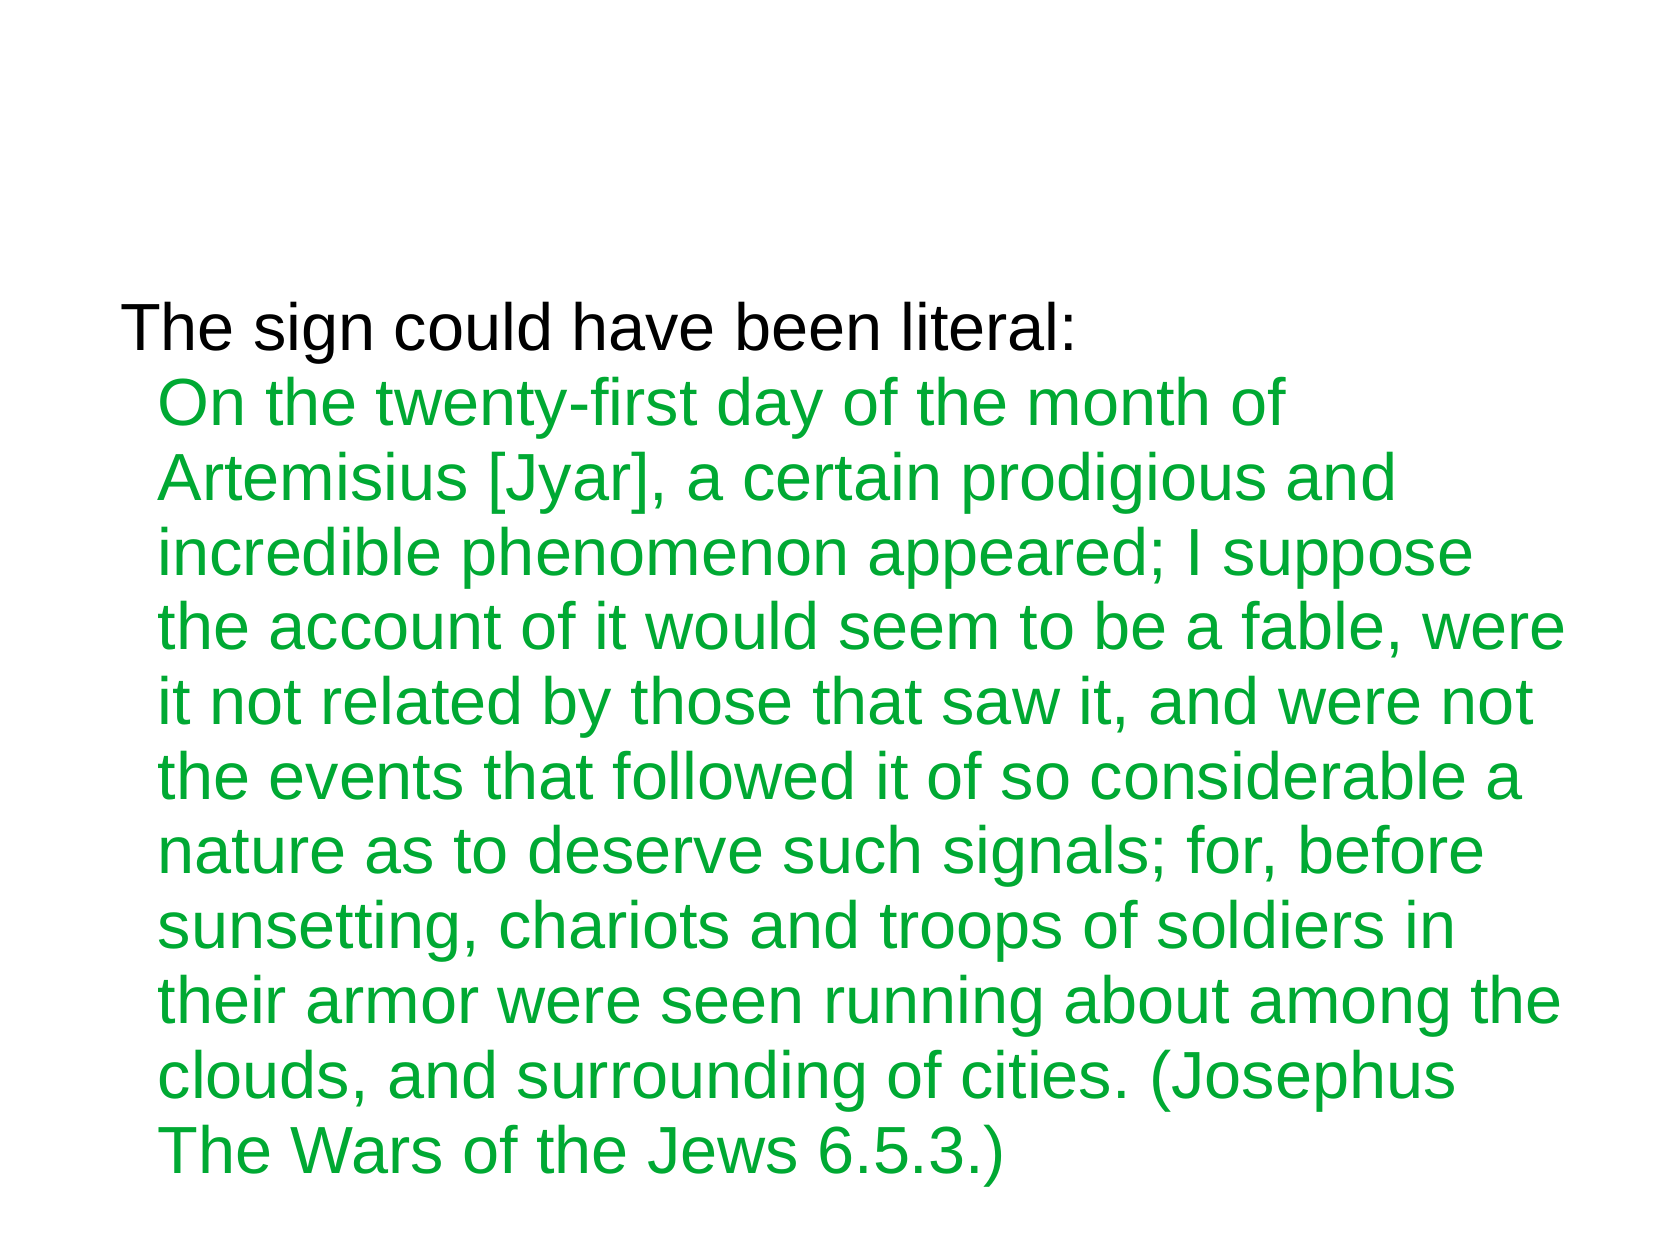

#
The sign could have been literal:
On the twenty-first day of the month of Artemisius [Jyar], a certain prodigious and incredible phenomenon appeared; I suppose the account of it would seem to be a fable, were it not related by those that saw it, and were not the events that followed it of so considerable a nature as to deserve such signals; for, before sunsetting, chariots and troops of soldiers in their armor were seen running about among the clouds, and surrounding of cities. (Josephus The Wars of the Jews 6.5.3.)